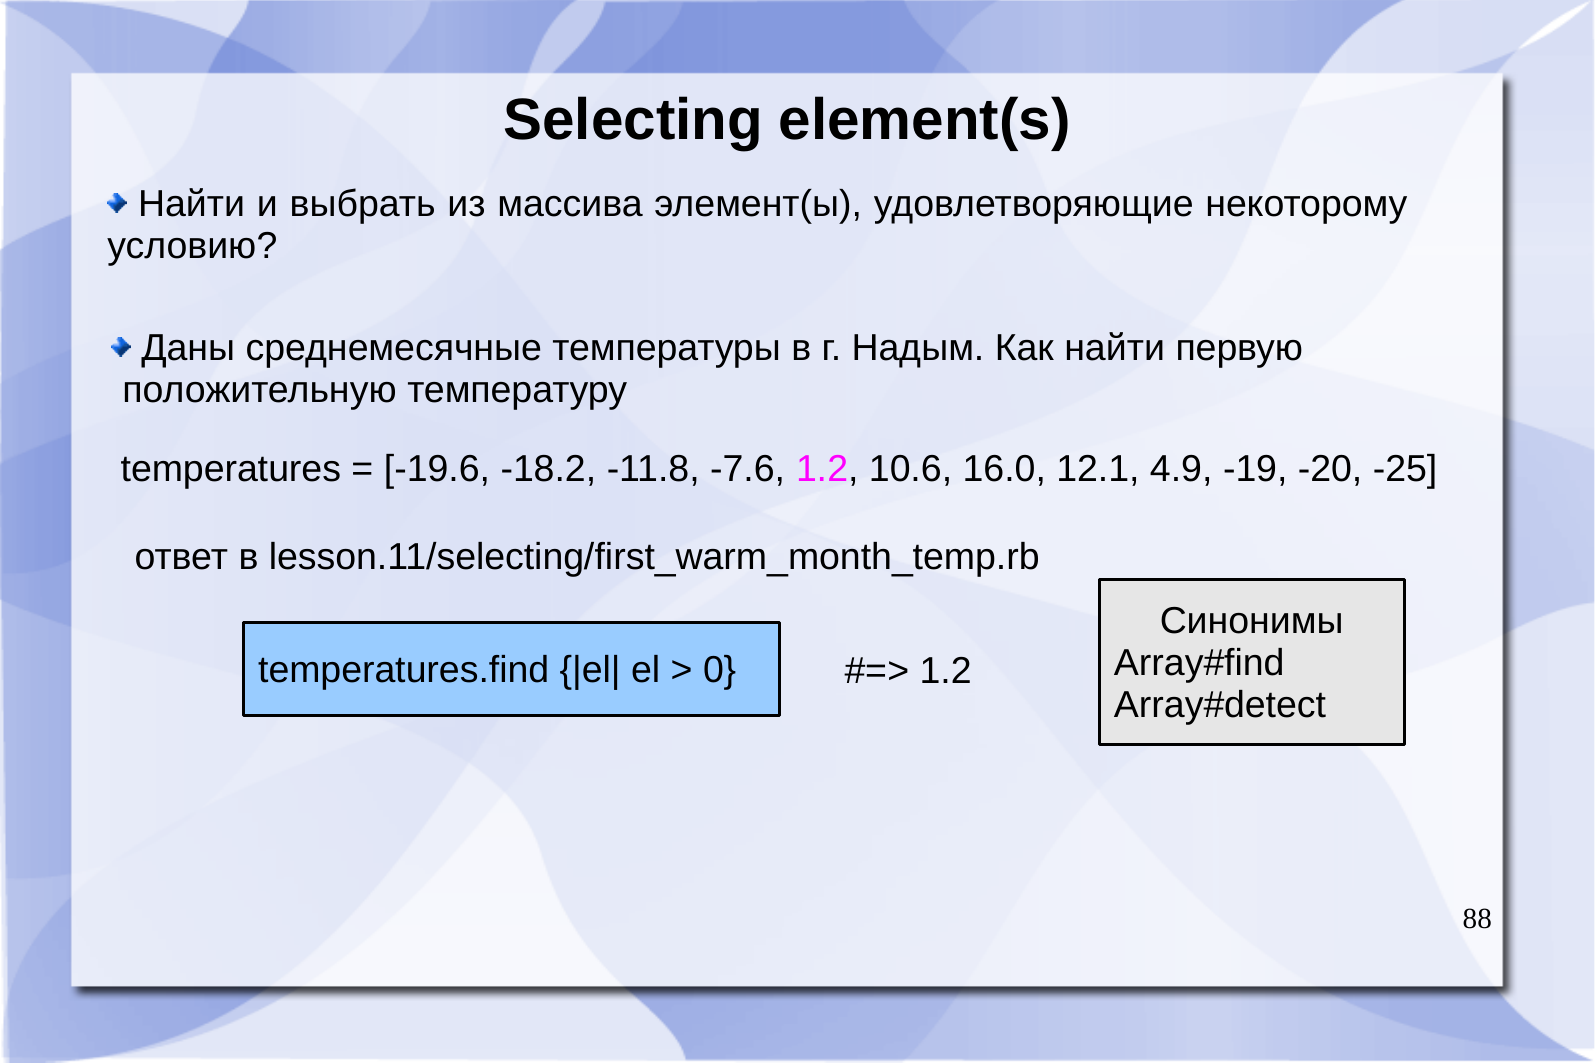

# Selecting element(s)
 Найти и выбрать из массива элемент(ы), удовлетворяющие некоторому условию?
 Даны среднемесячные температуры в г. Надым. Как найти первую
 положительную температуру
temperatures = [-19.6, -18.2, -11.8, -7.6, 1.2, 10.6, 16.0, 12.1, 4.9, -19, -20, -25]
ответ в lesson.11/selecting/first_warm_month_temp.rb
Синонимы
Array#find
Array#detect
temperatures.find {|el| el > 0}
#=> 1.2
88